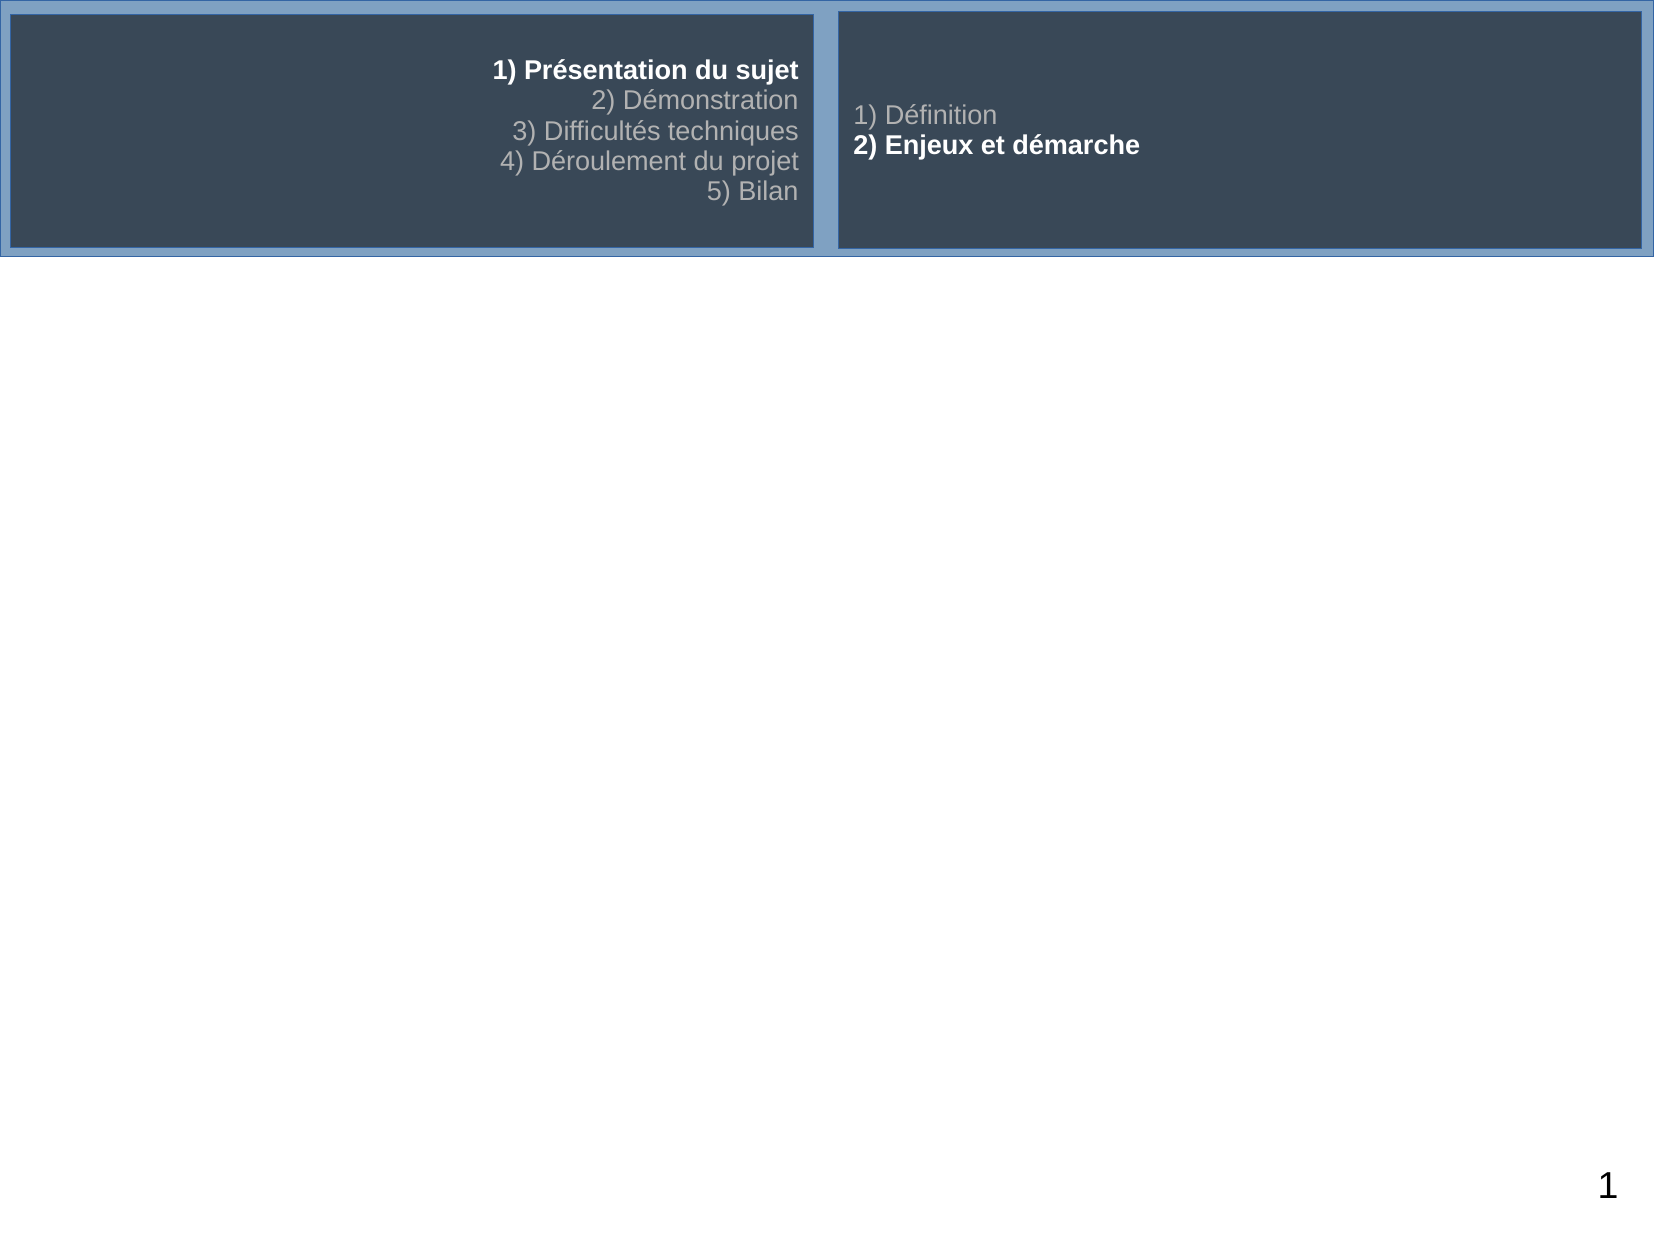

1) Définition
2) Enjeux et démarche
1) Présentation du sujet
2) Démonstration
3) Difficultés techniques
4) Déroulement du projet
5) Bilan
1